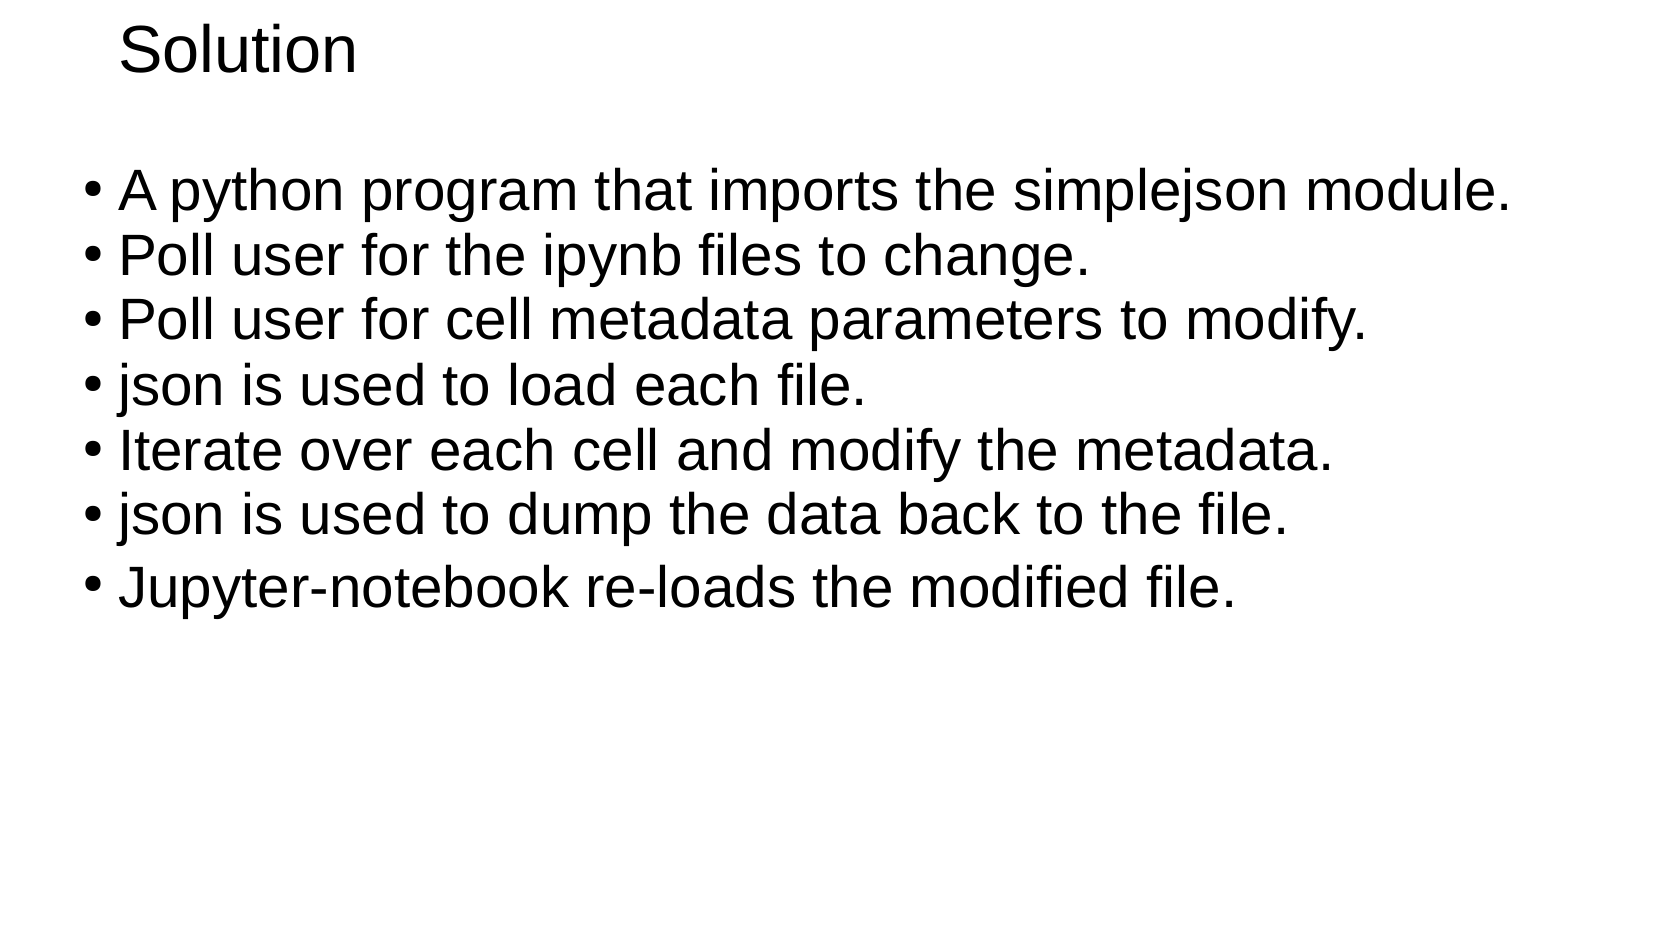

Solution
A python program that imports the simplejson module.
Poll user for the ipynb files to change.
Poll user for cell metadata parameters to modify.
json is used to load each file.
Iterate over each cell and modify the metadata.
json is used to dump the data back to the file.
Jupyter-notebook re-loads the modified file.